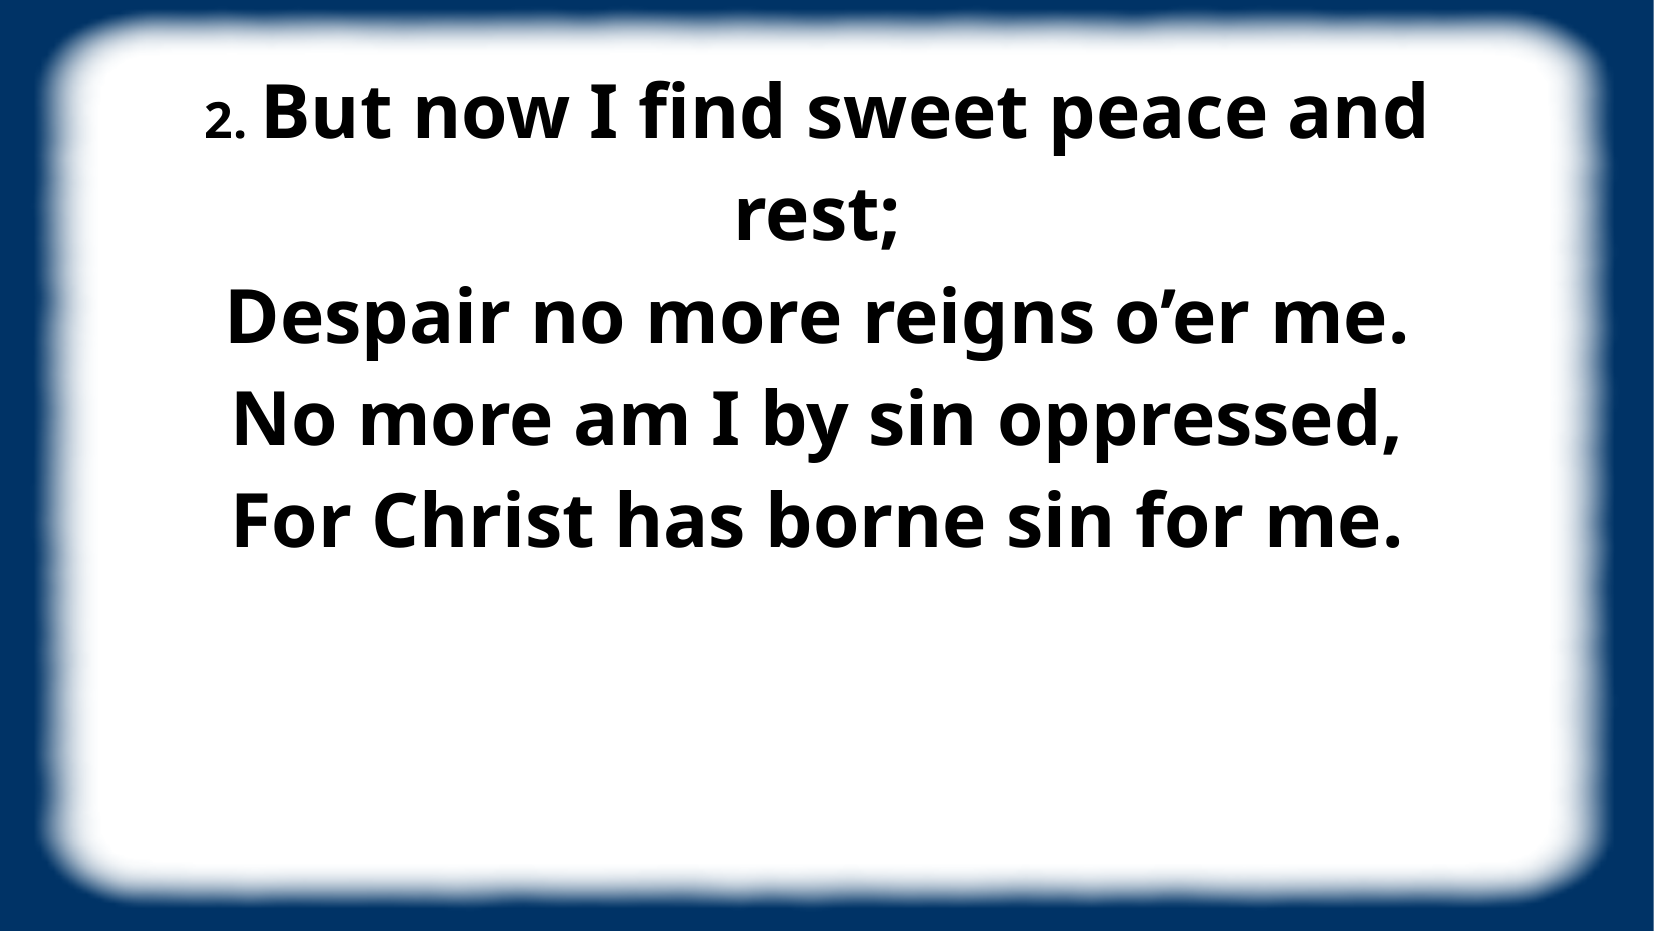

2. But now I find sweet peace and rest;
Despair no more reigns o’er me.
No more am I by sin oppressed,
For Christ has borne sin for me.